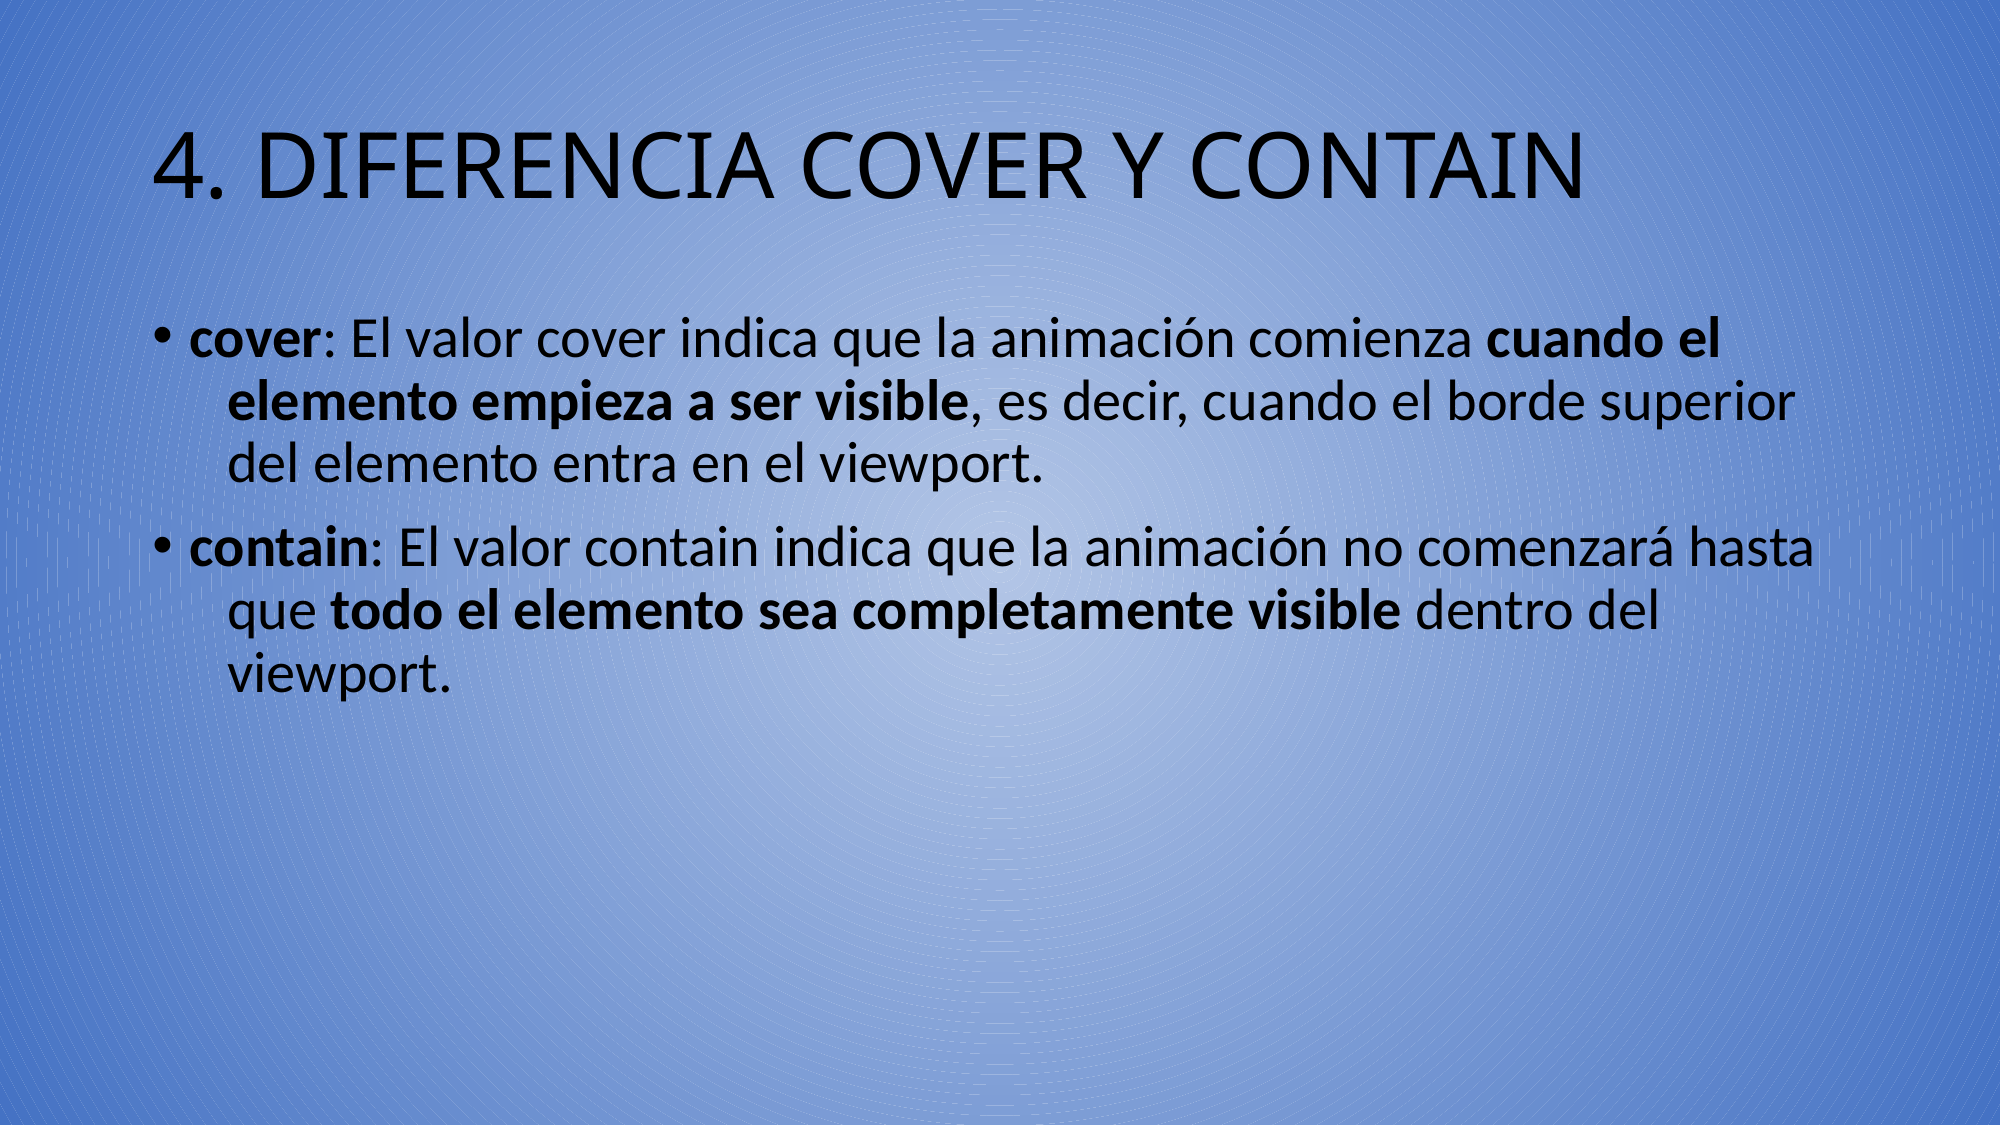

# 4. DIFERENCIA COVER Y CONTAIN
cover: El valor cover indica que la animación comienza cuando el elemento empieza a ser visible, es decir, cuando el borde superior del elemento entra en el viewport.
contain: El valor contain indica que la animación no comenzará hasta que todo el elemento sea completamente visible dentro del viewport.